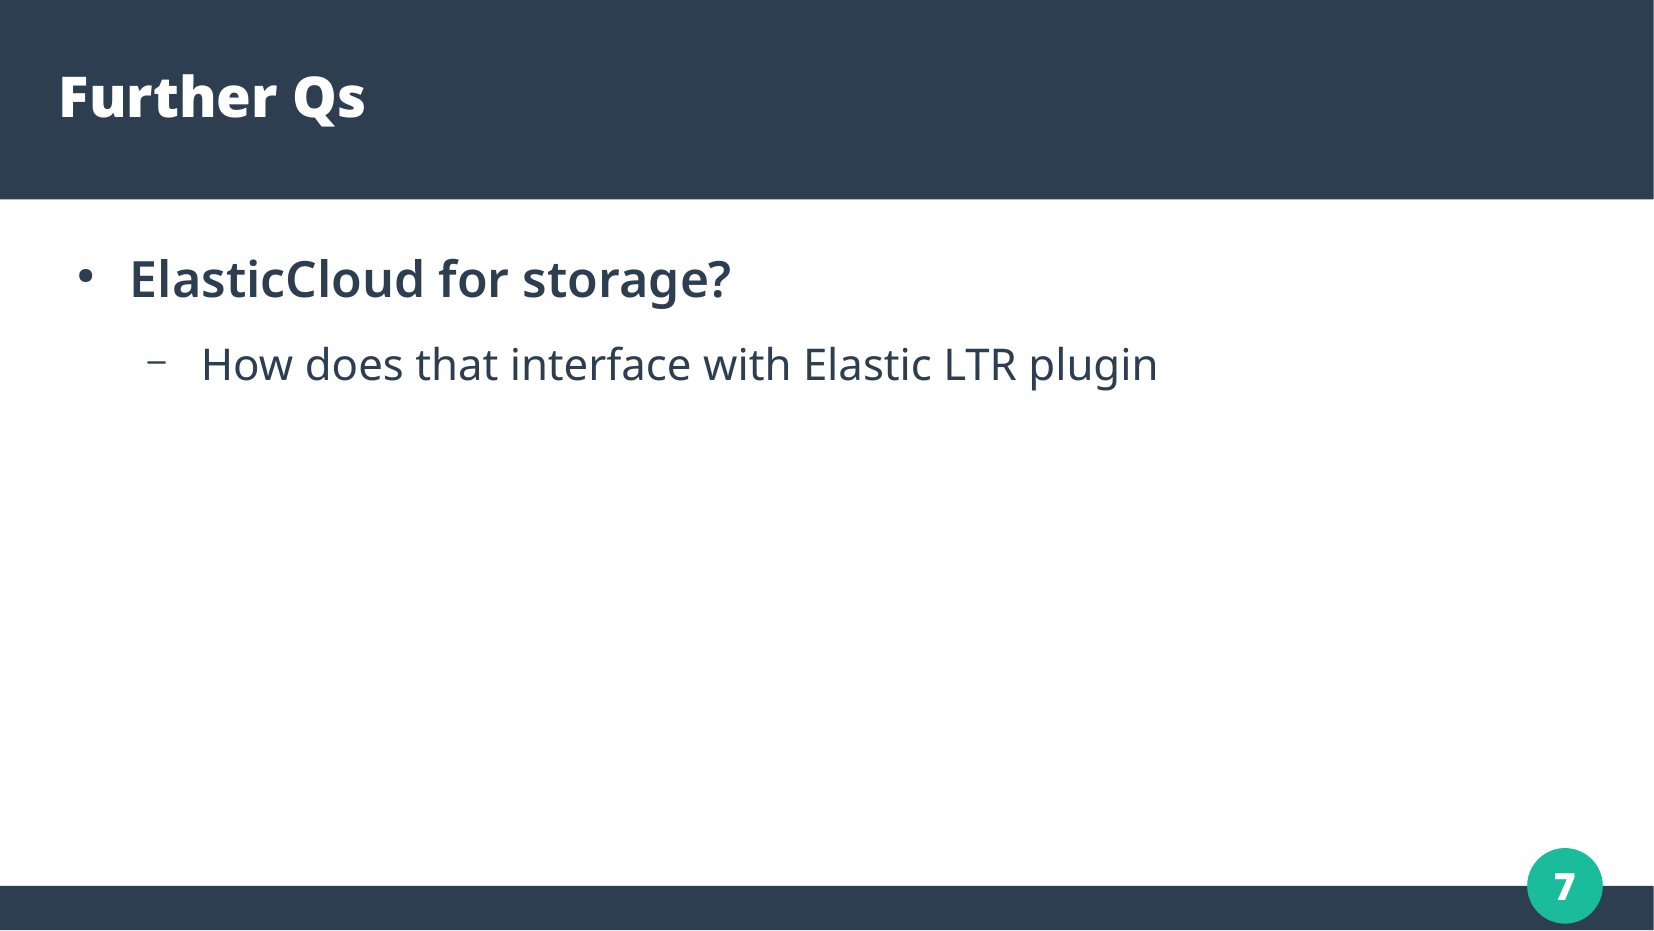

# Further Qs
ElasticCloud for storage?
How does that interface with Elastic LTR plugin